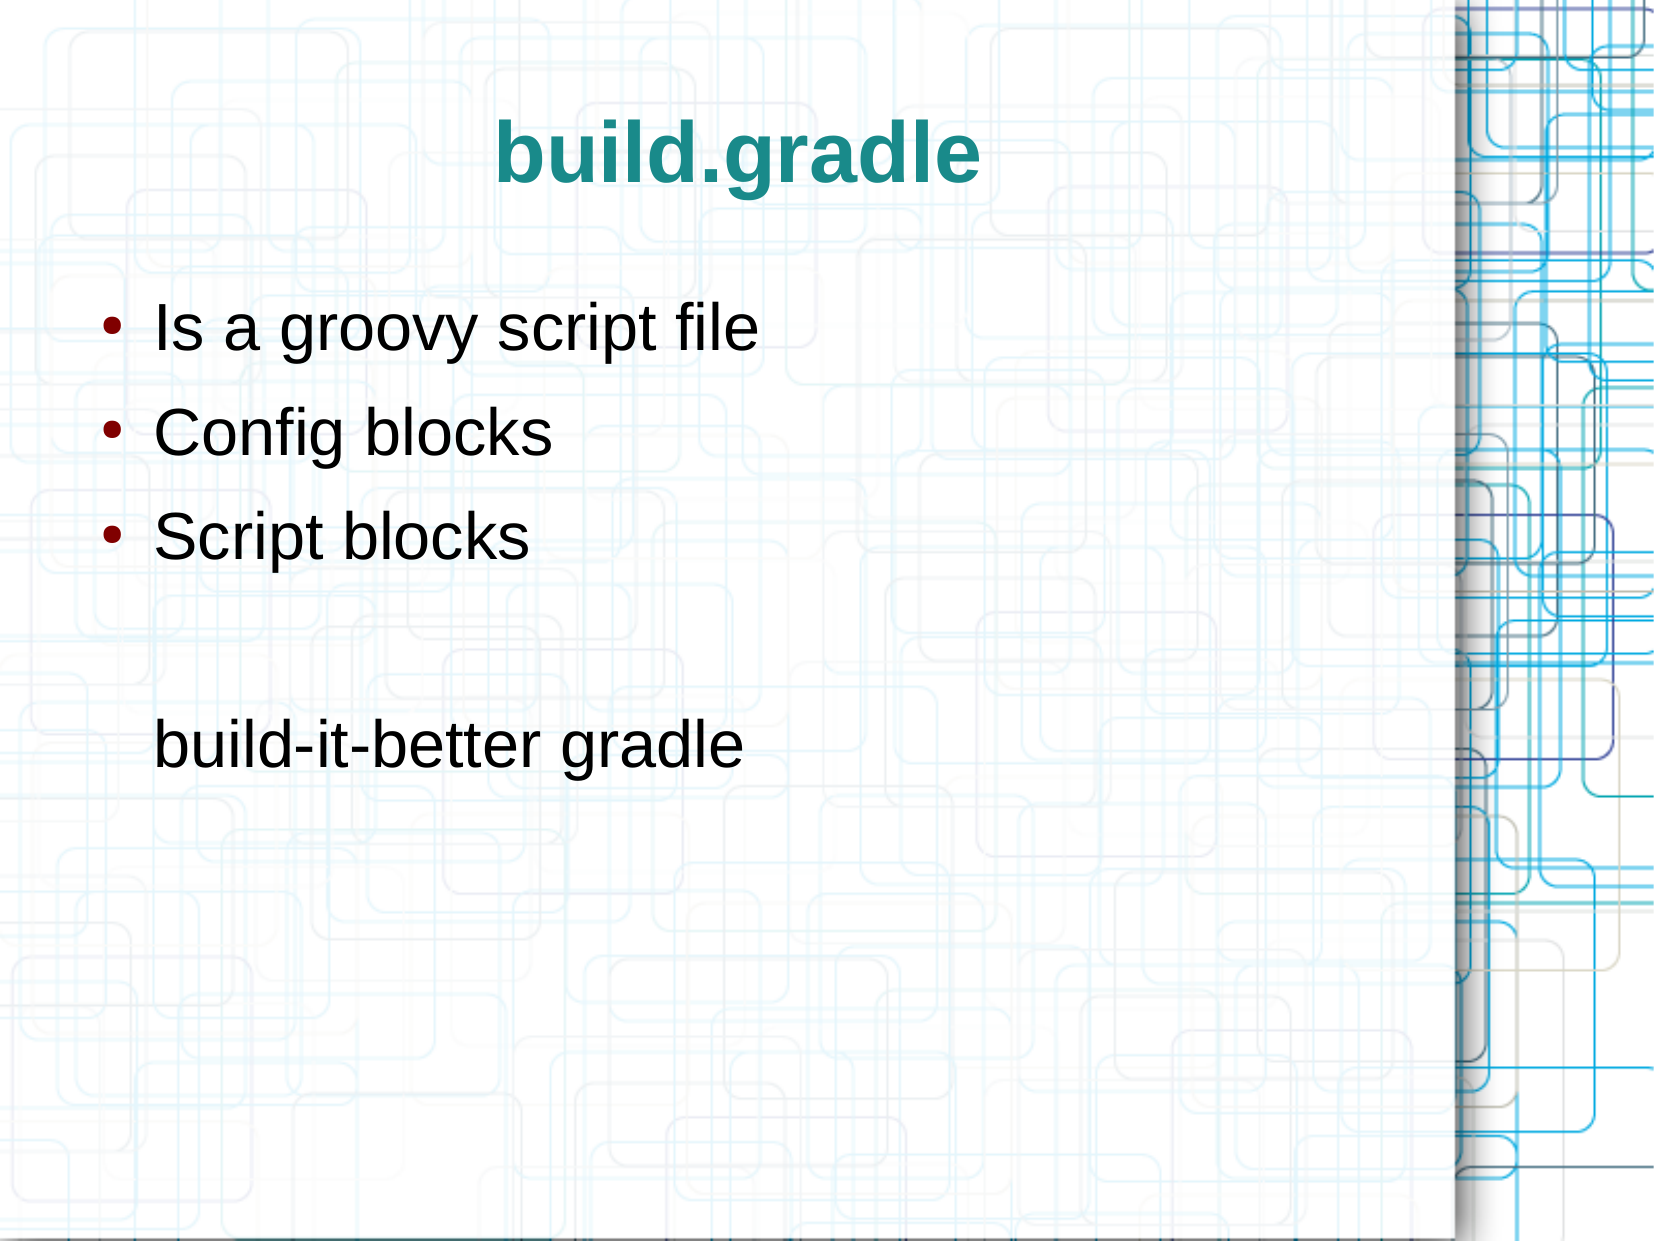

# build.gradle
Is a groovy script file
Config blocks
Script blocks
build-it-better gradle